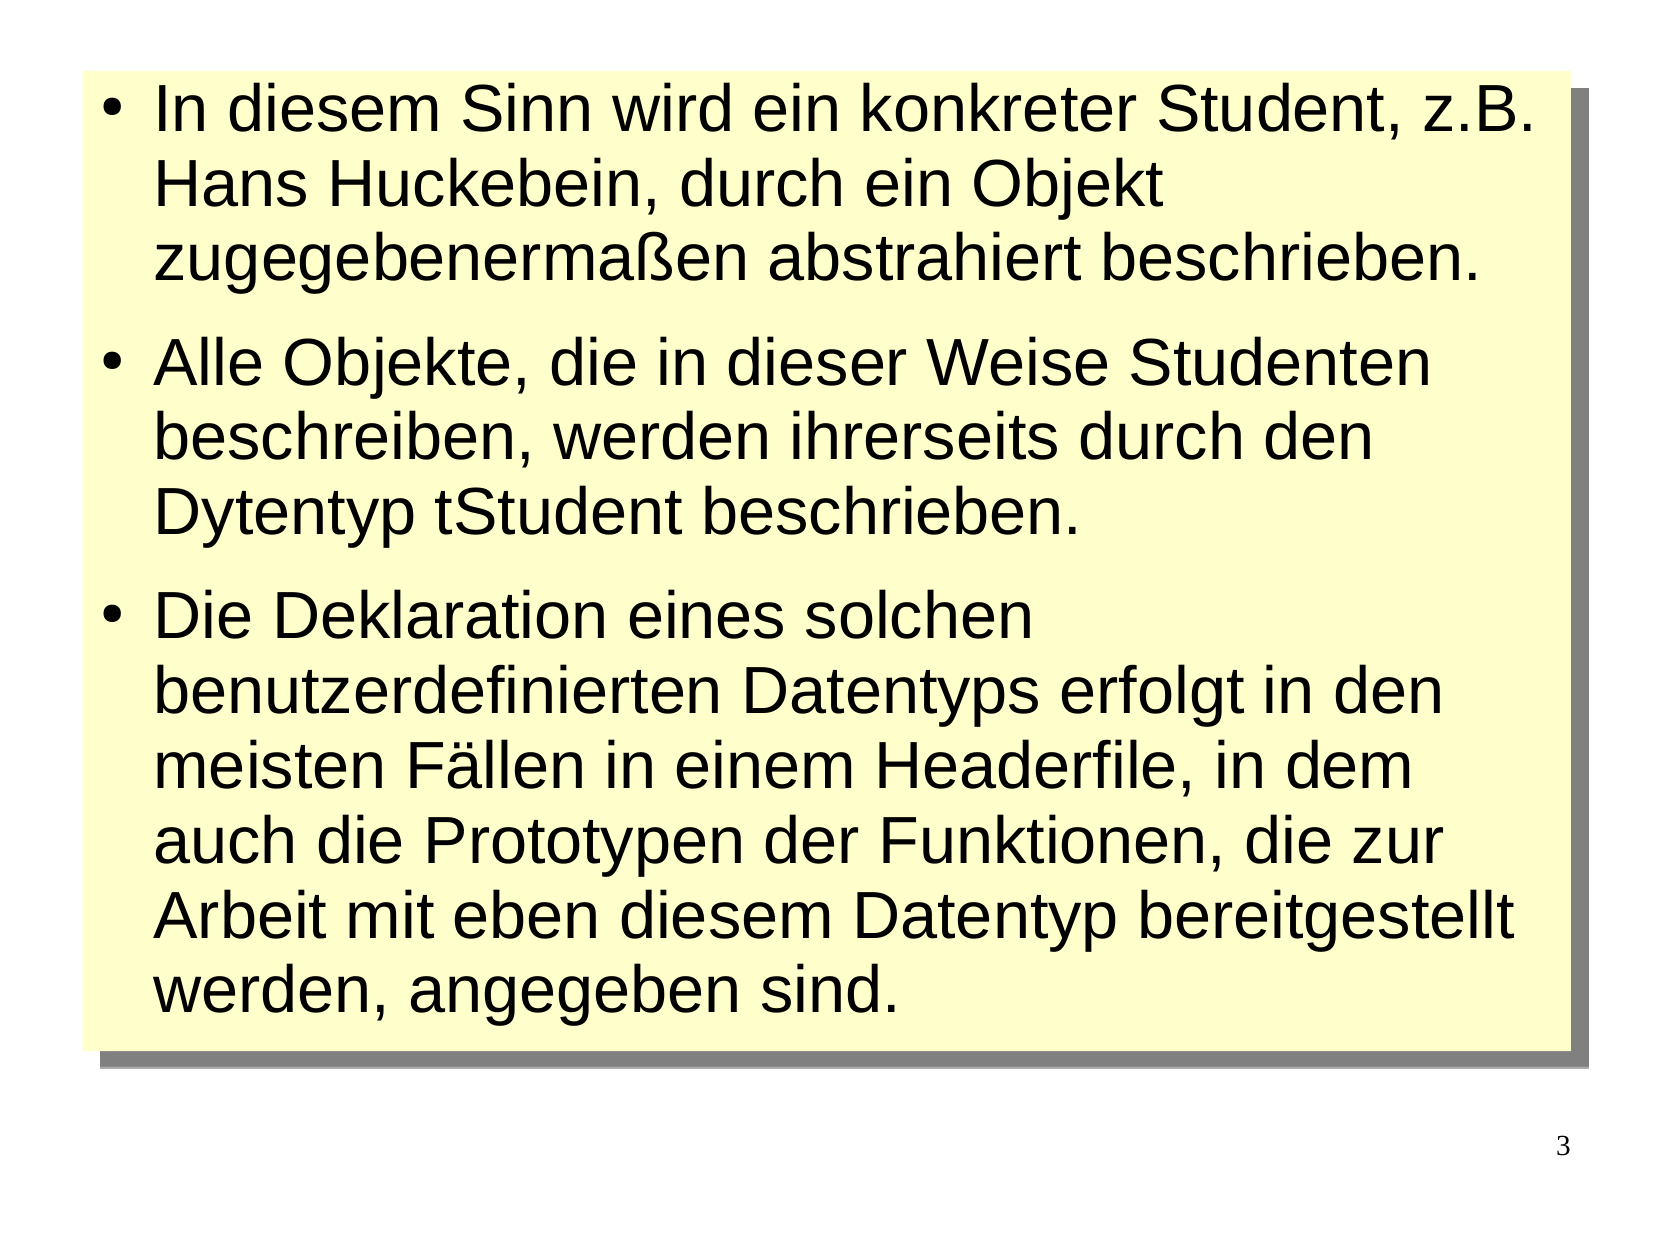

# In diesem Sinn wird ein konkreter Student, z.B. Hans Huckebein, durch ein Objekt zugegebenermaßen abstrahiert beschrieben.
Alle Objekte, die in dieser Weise Studenten beschreiben, werden ihrerseits durch den Dytentyp tStudent beschrieben.
Die Deklaration eines solchen benutzerdefinierten Datentyps erfolgt in den meisten Fällen in einem Headerfile, in dem auch die Prototypen der Funktionen, die zur Arbeit mit eben diesem Datentyp bereitgestellt werden, angegeben sind.
3